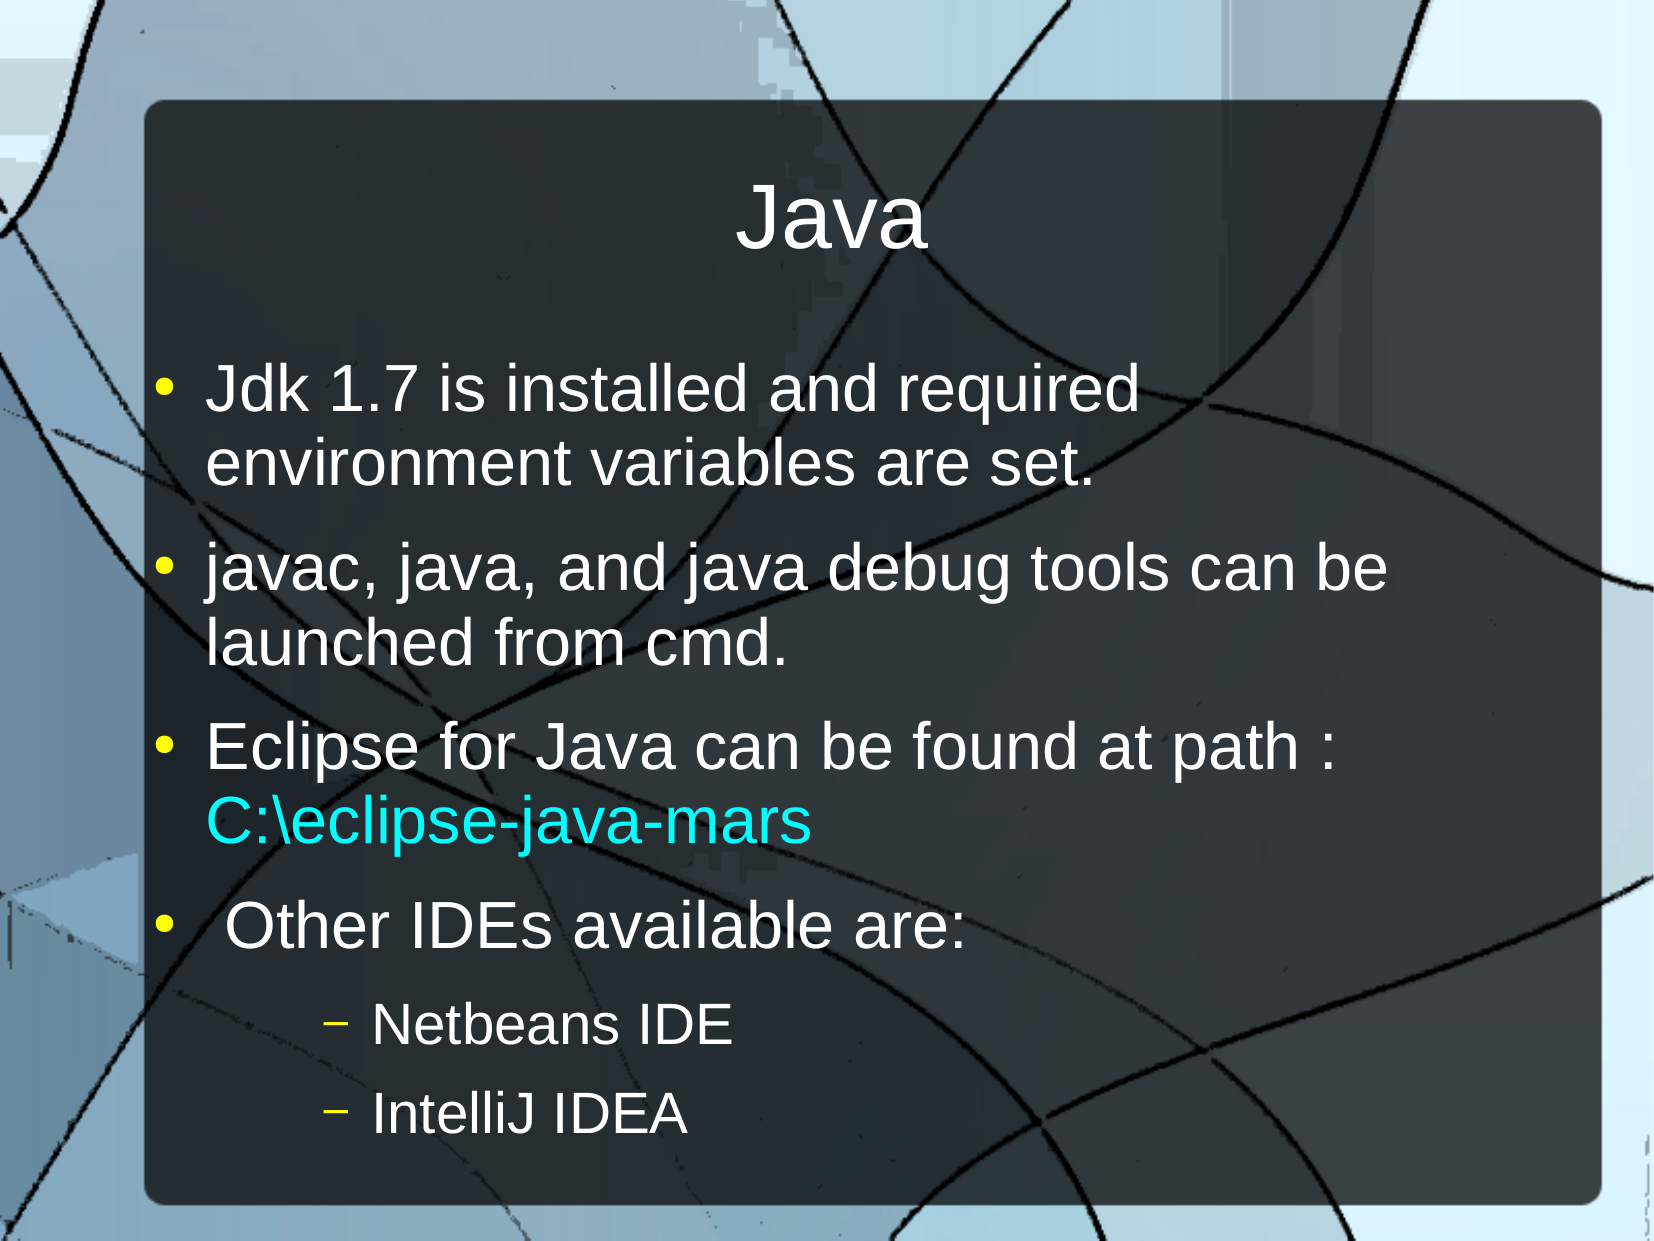

# Java
Jdk 1.7 is installed and required environment variables are set.
javac, java, and java debug tools can be launched from cmd.
Eclipse for Java can be found at path :
C:\eclipse-java-mars
 Other IDEs available are:
Netbeans IDE
IntelliJ IDEA